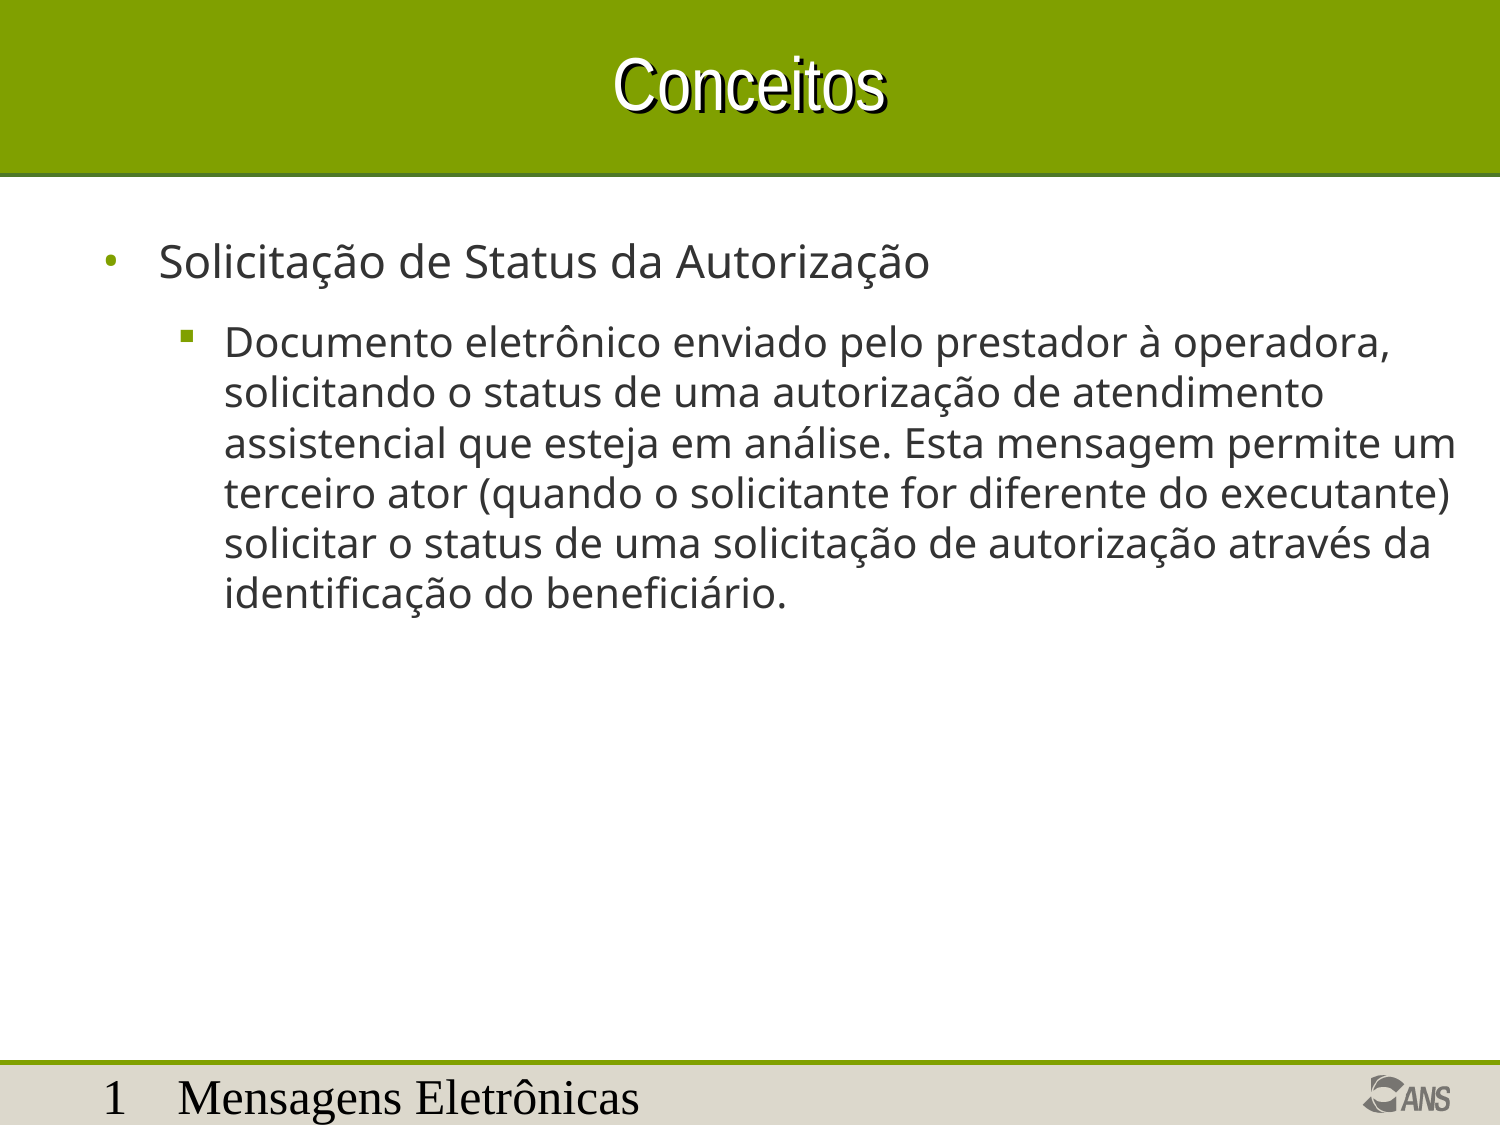

# Conceitos
Solicitação de Status da Autorização
Documento eletrônico enviado pelo prestador à operadora, solicitando o status de uma autorização de atendimento assistencial que esteja em análise. Esta mensagem permite um terceiro ator (quando o solicitante for diferente do executante) solicitar o status de uma solicitação de autorização através da identificação do beneficiário.
13
Mensagens Eletrônicas